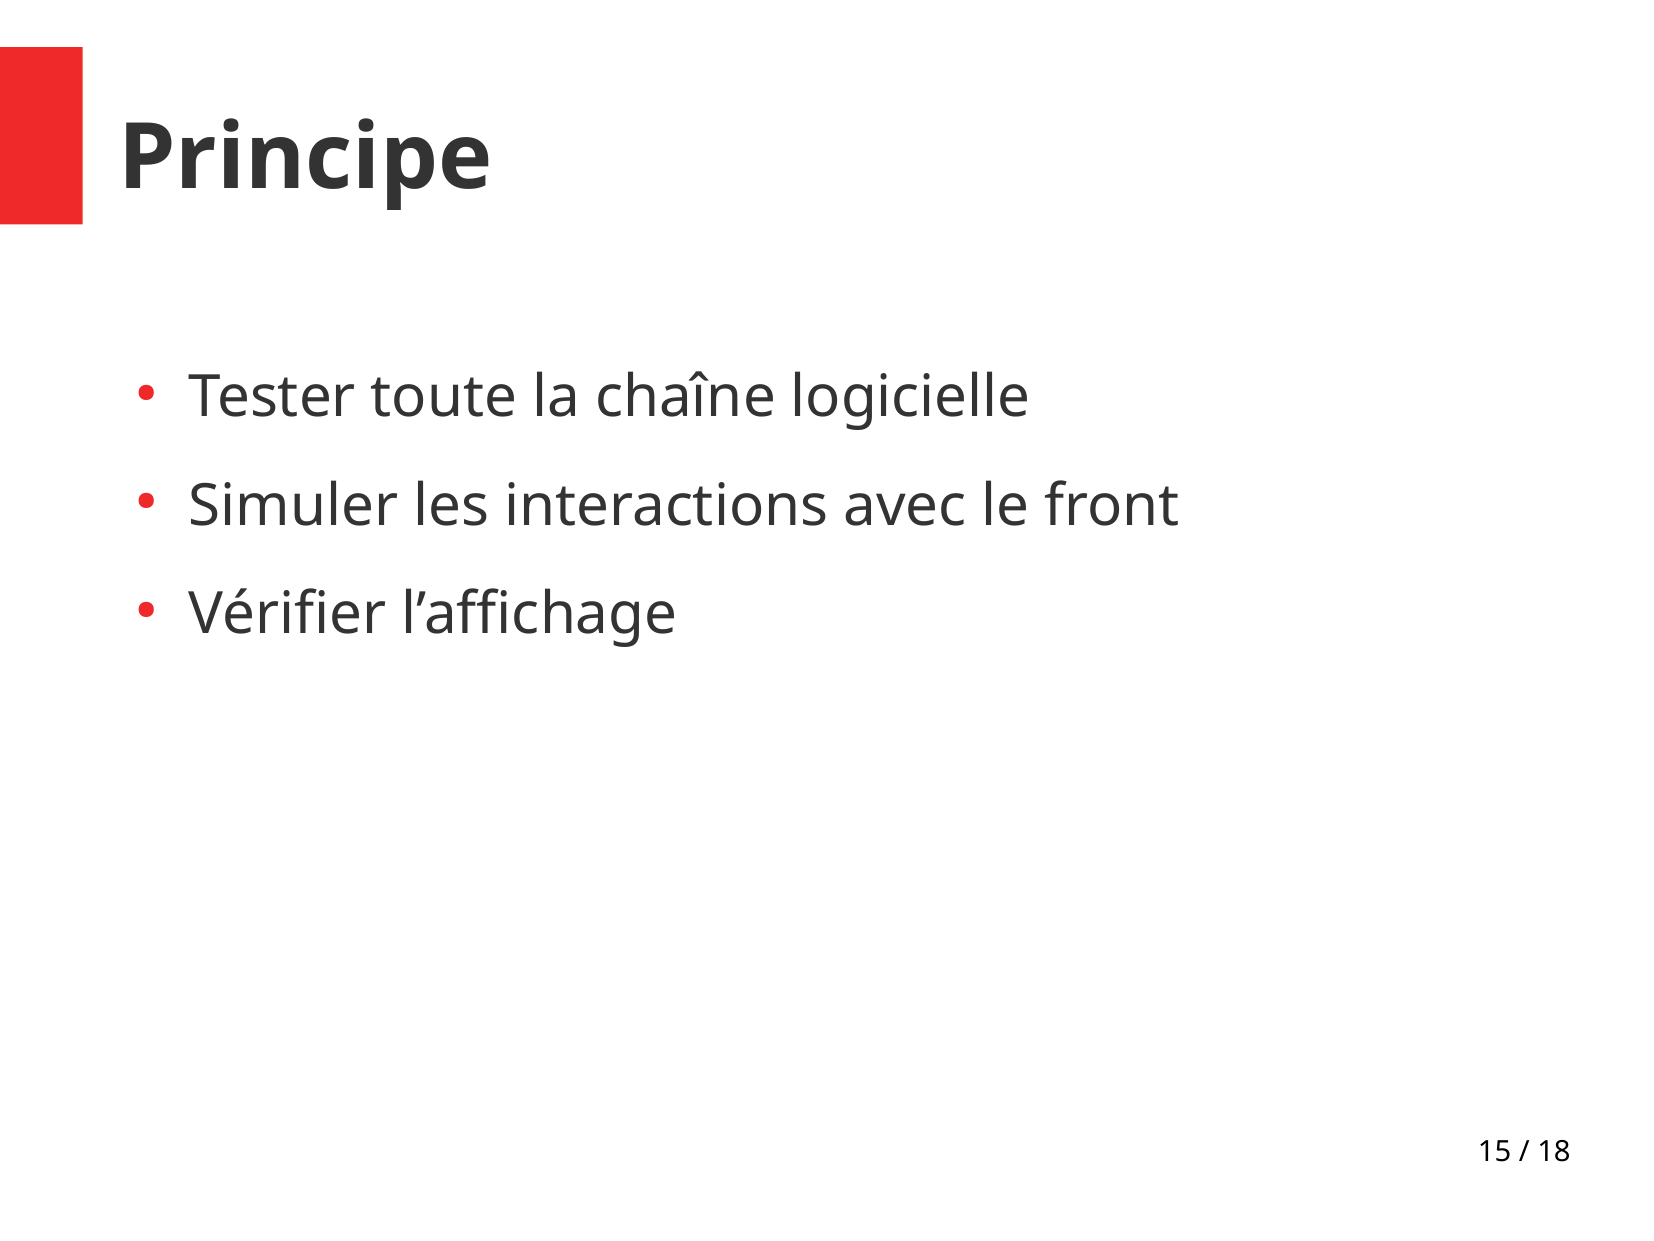

# Principe
Tester toute la chaîne logicielle
Simuler les interactions avec le front
Vérifier l’affichage
15